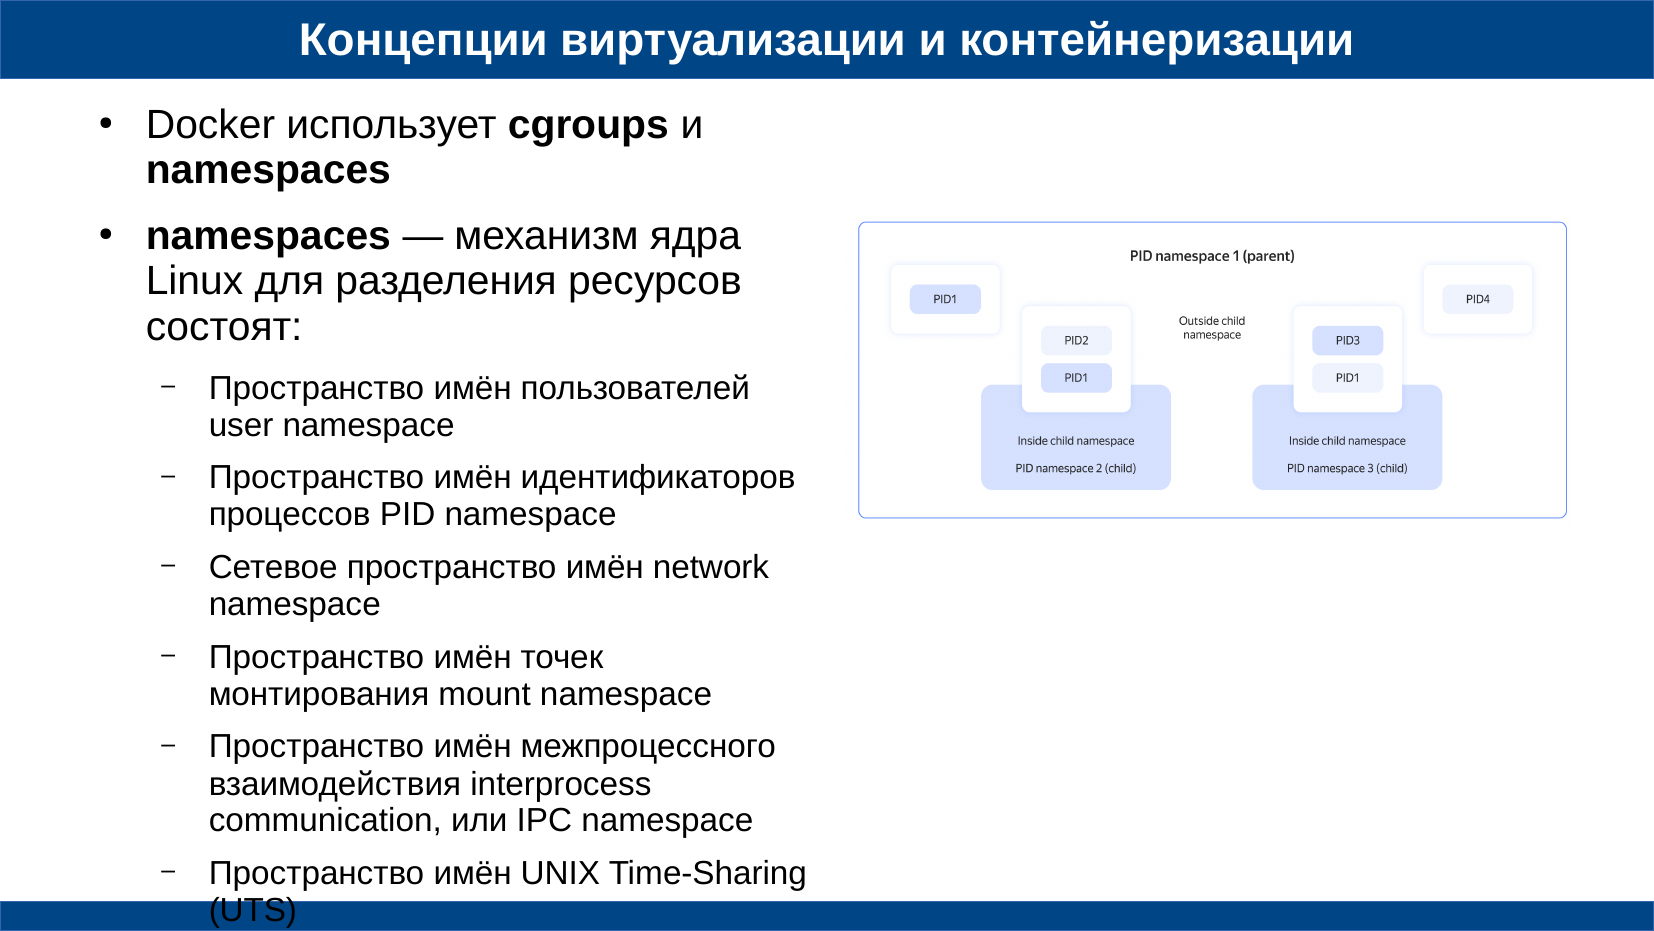

# Концепции виртуализации и контейнеризации
Docker использует сgroups и namespaces
namespaces — механизм ядра Linux для разделения ресурсов состоят:
Пространство имён пользователей user namespace
Пространство имён идентификаторов процессов PID namespace
Сетевое пространство имён network namespace
Пространство имён точек монтирования mount namespace
Пространство имён межпроцессного взаимодействия interprocess communication, или IPC namespace
Пространство имён UNIX Time-Sharing (UTS)